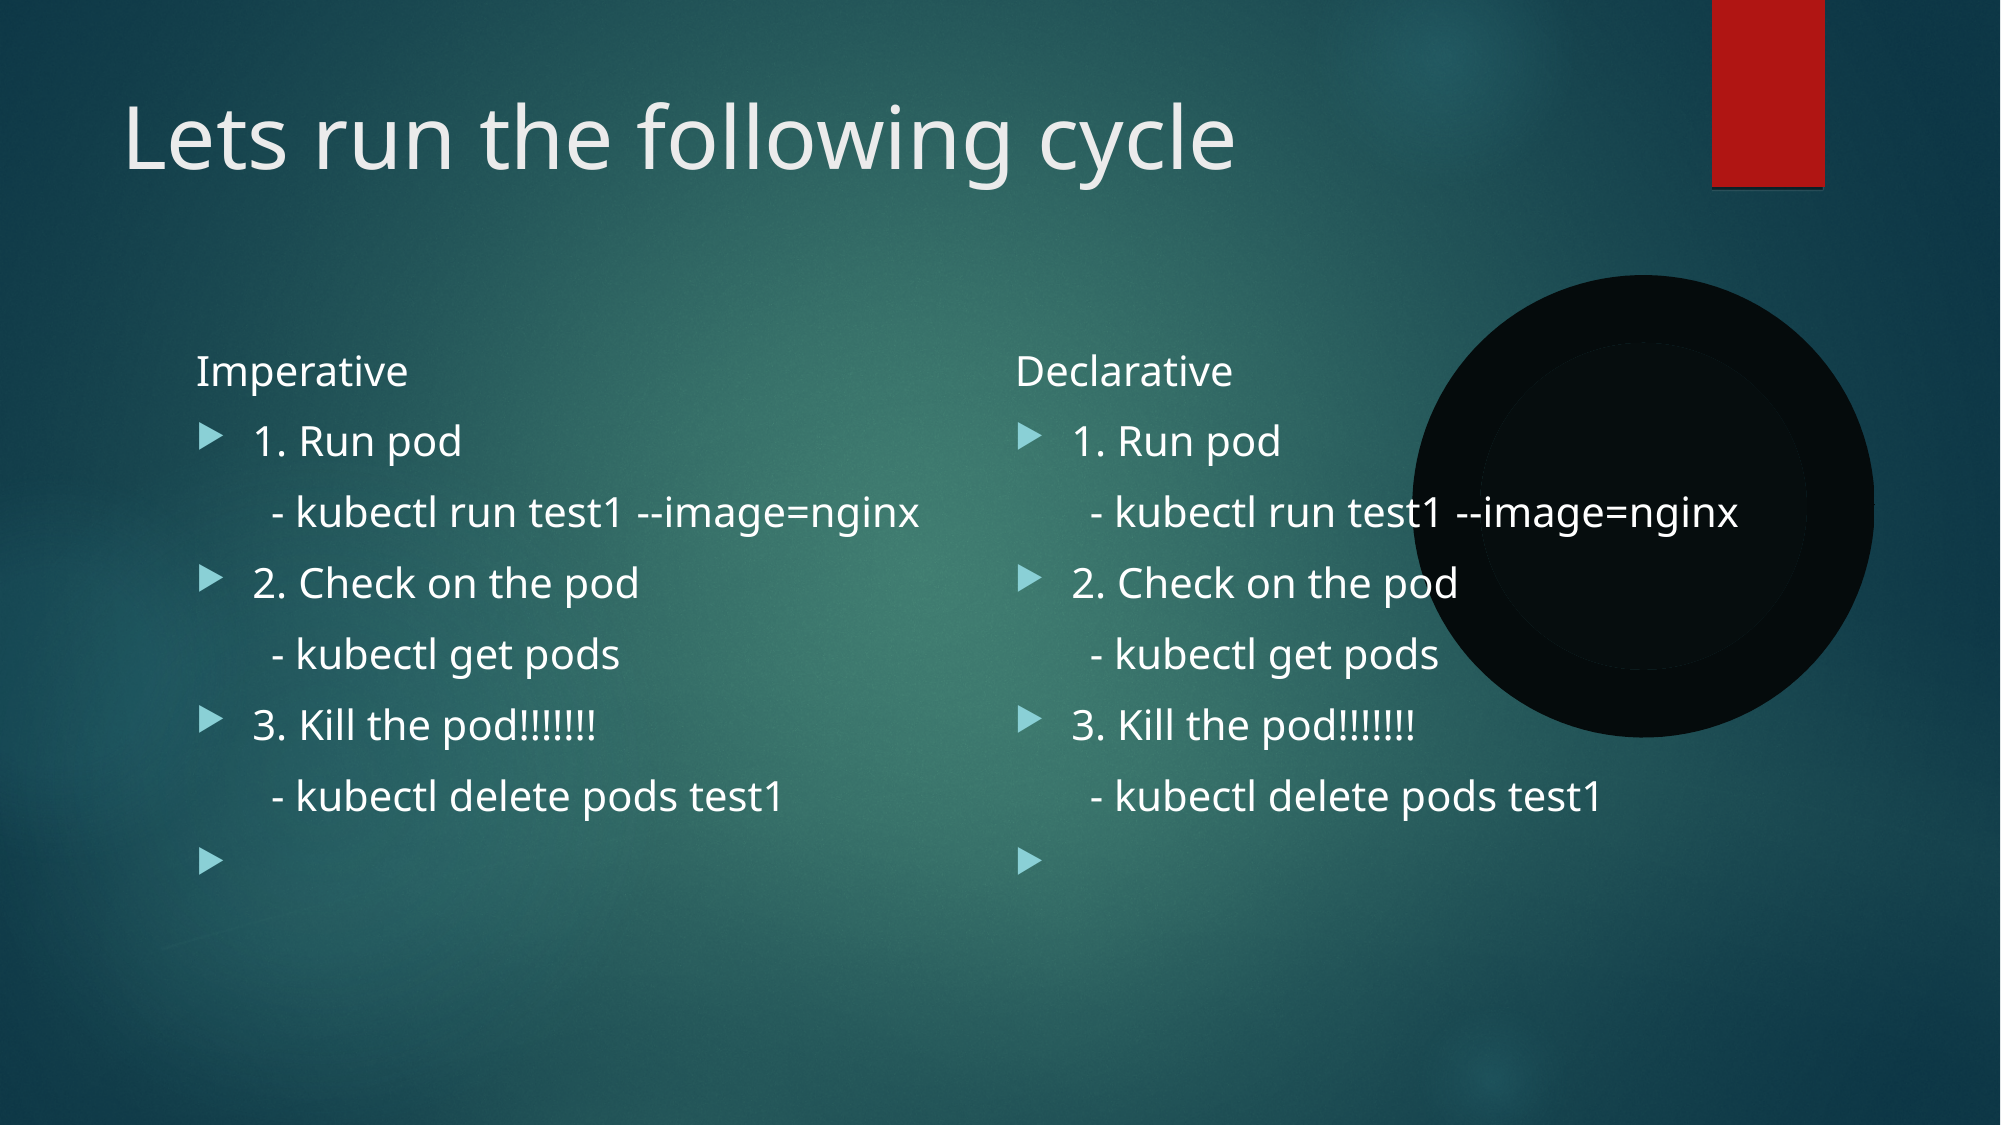

# Lets run the following cycle
Imperative
1. Run pod
	- kubectl run test1 --image=nginx
2. Check on the pod
	- kubectl get pods
3. Kill the pod!!!!!!!
	- kubectl delete pods test1
Declarative
1. Run pod
	- kubectl run test1 --image=nginx
2. Check on the pod
	- kubectl get pods
3. Kill the pod!!!!!!!
	- kubectl delete pods test1